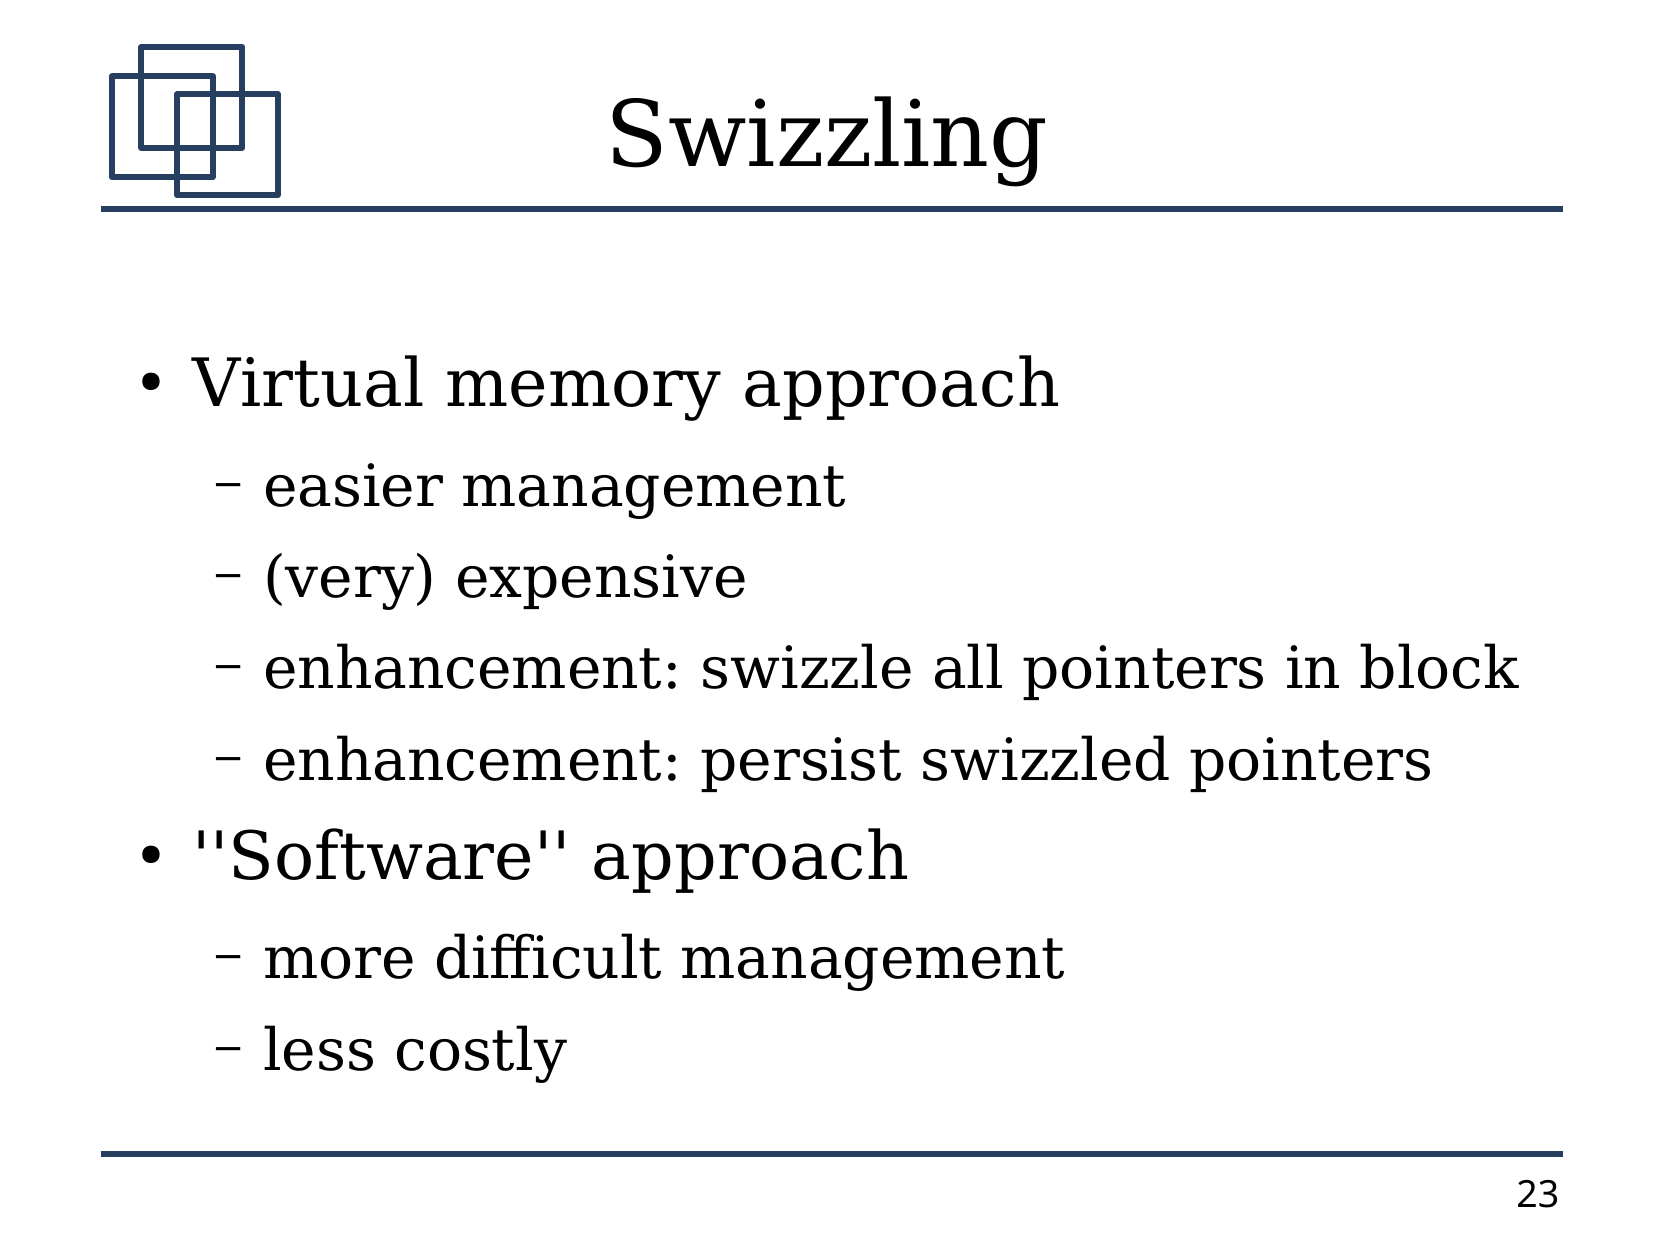

# Swizzling
Virtual memory approach
easier management
(very) expensive
enhancement: swizzle all pointers in block
enhancement: persist swizzled pointers
''Software'' approach
more difficult management
less costly